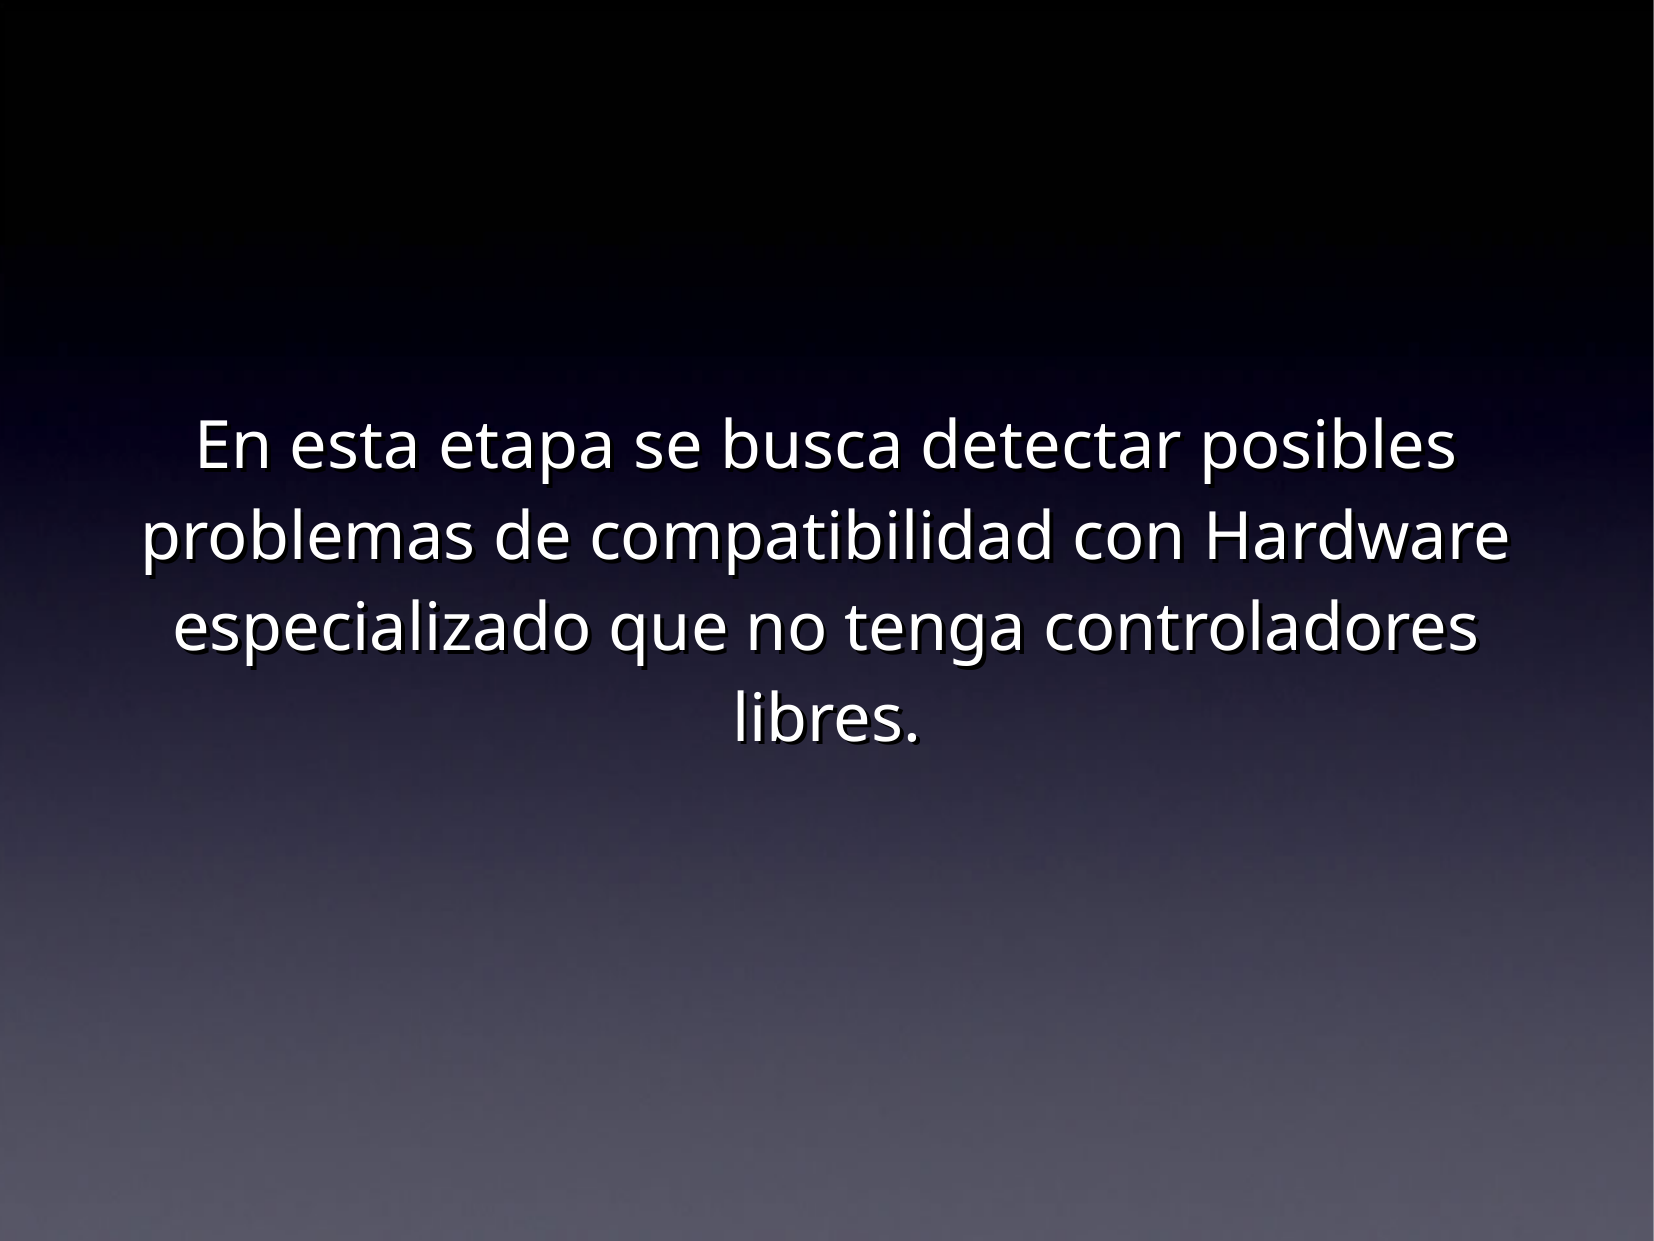

# En esta etapa se busca detectar posibles problemas de compatibilidad con Hardware especializado que no tenga controladores libres.